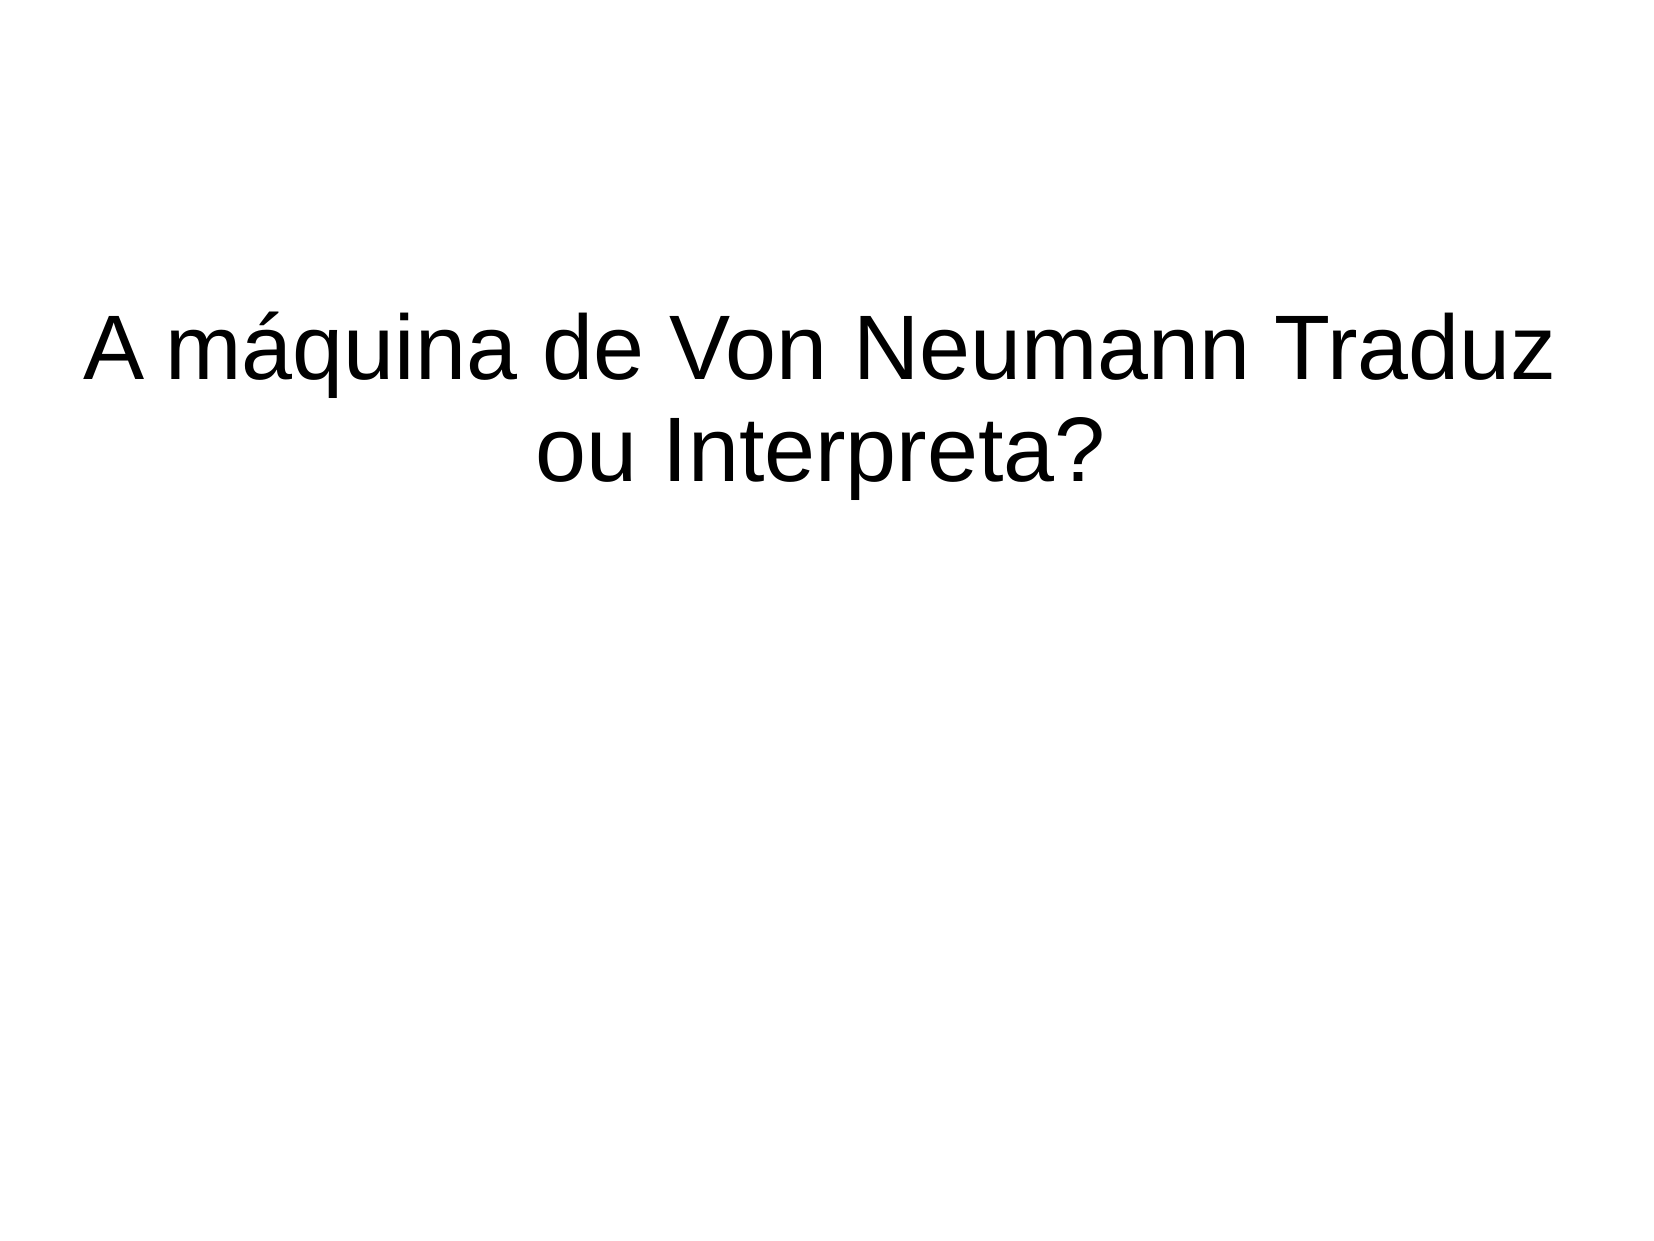

# A máquina de Von Neumann Traduz ou Interpreta?